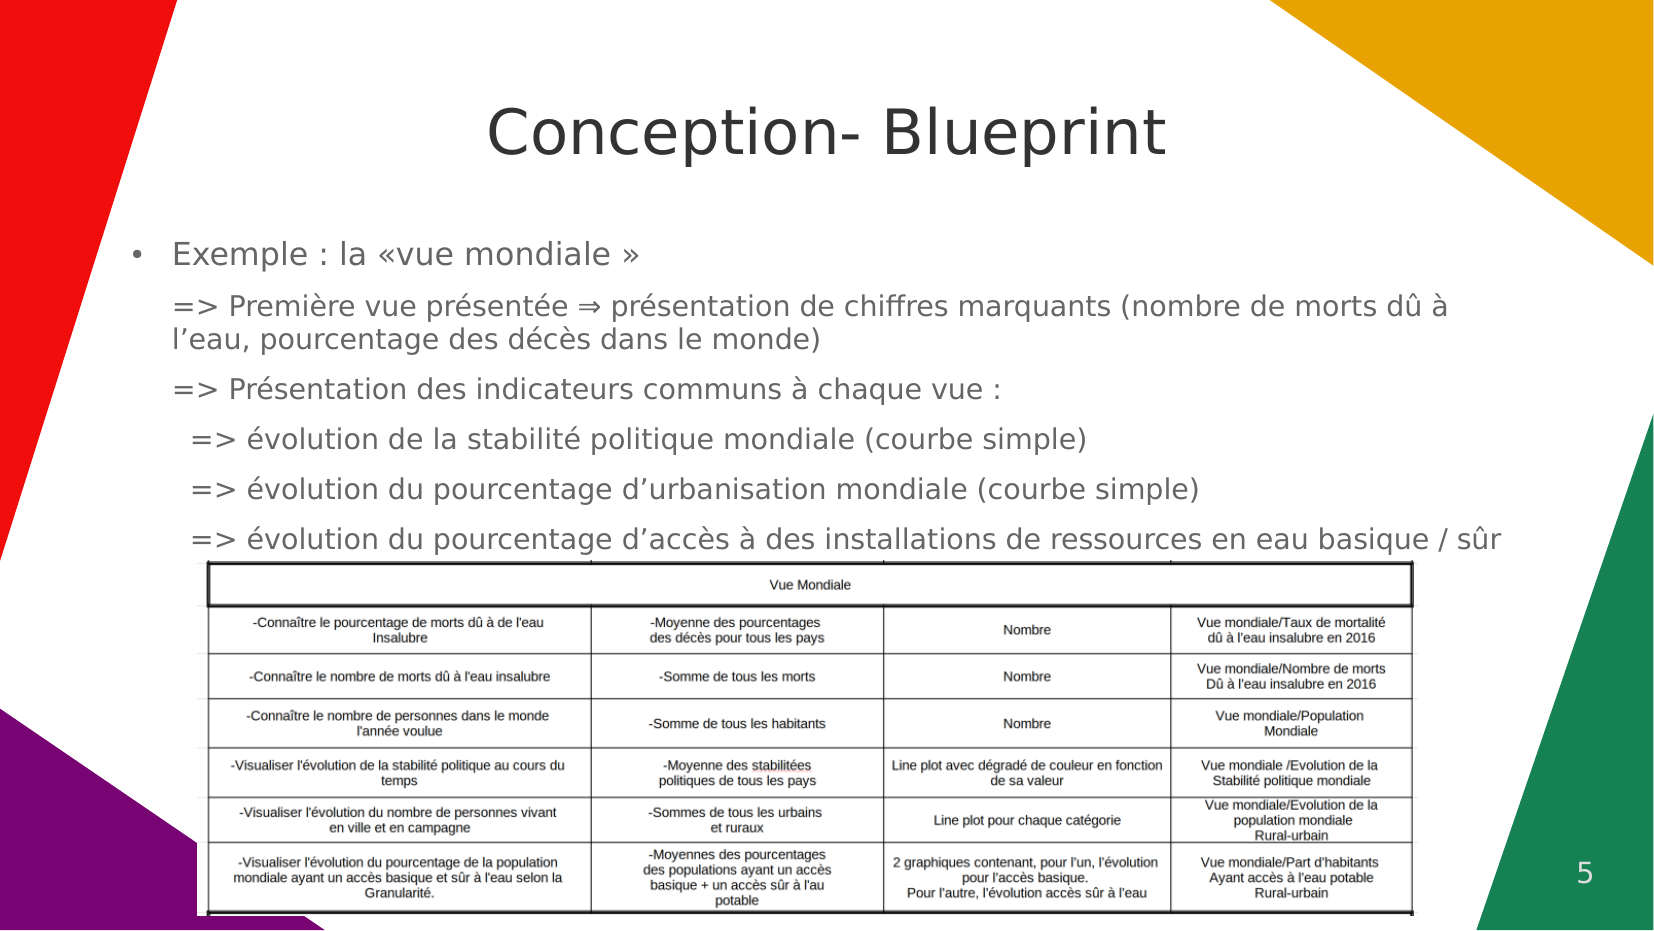

# Conception- Blueprint
Exemple : la «vue mondiale »
=> Première vue présentée ⇒ présentation de chiffres marquants (nombre de morts dû à l’eau, pourcentage des décès dans le monde)
=> Présentation des indicateurs communs à chaque vue :
 => évolution de la stabilité politique mondiale (courbe simple)
 => évolution du pourcentage d’urbanisation mondiale (courbe simple)
 => évolution du pourcentage d’accès à des installations de ressources en eau basique / sûr
5